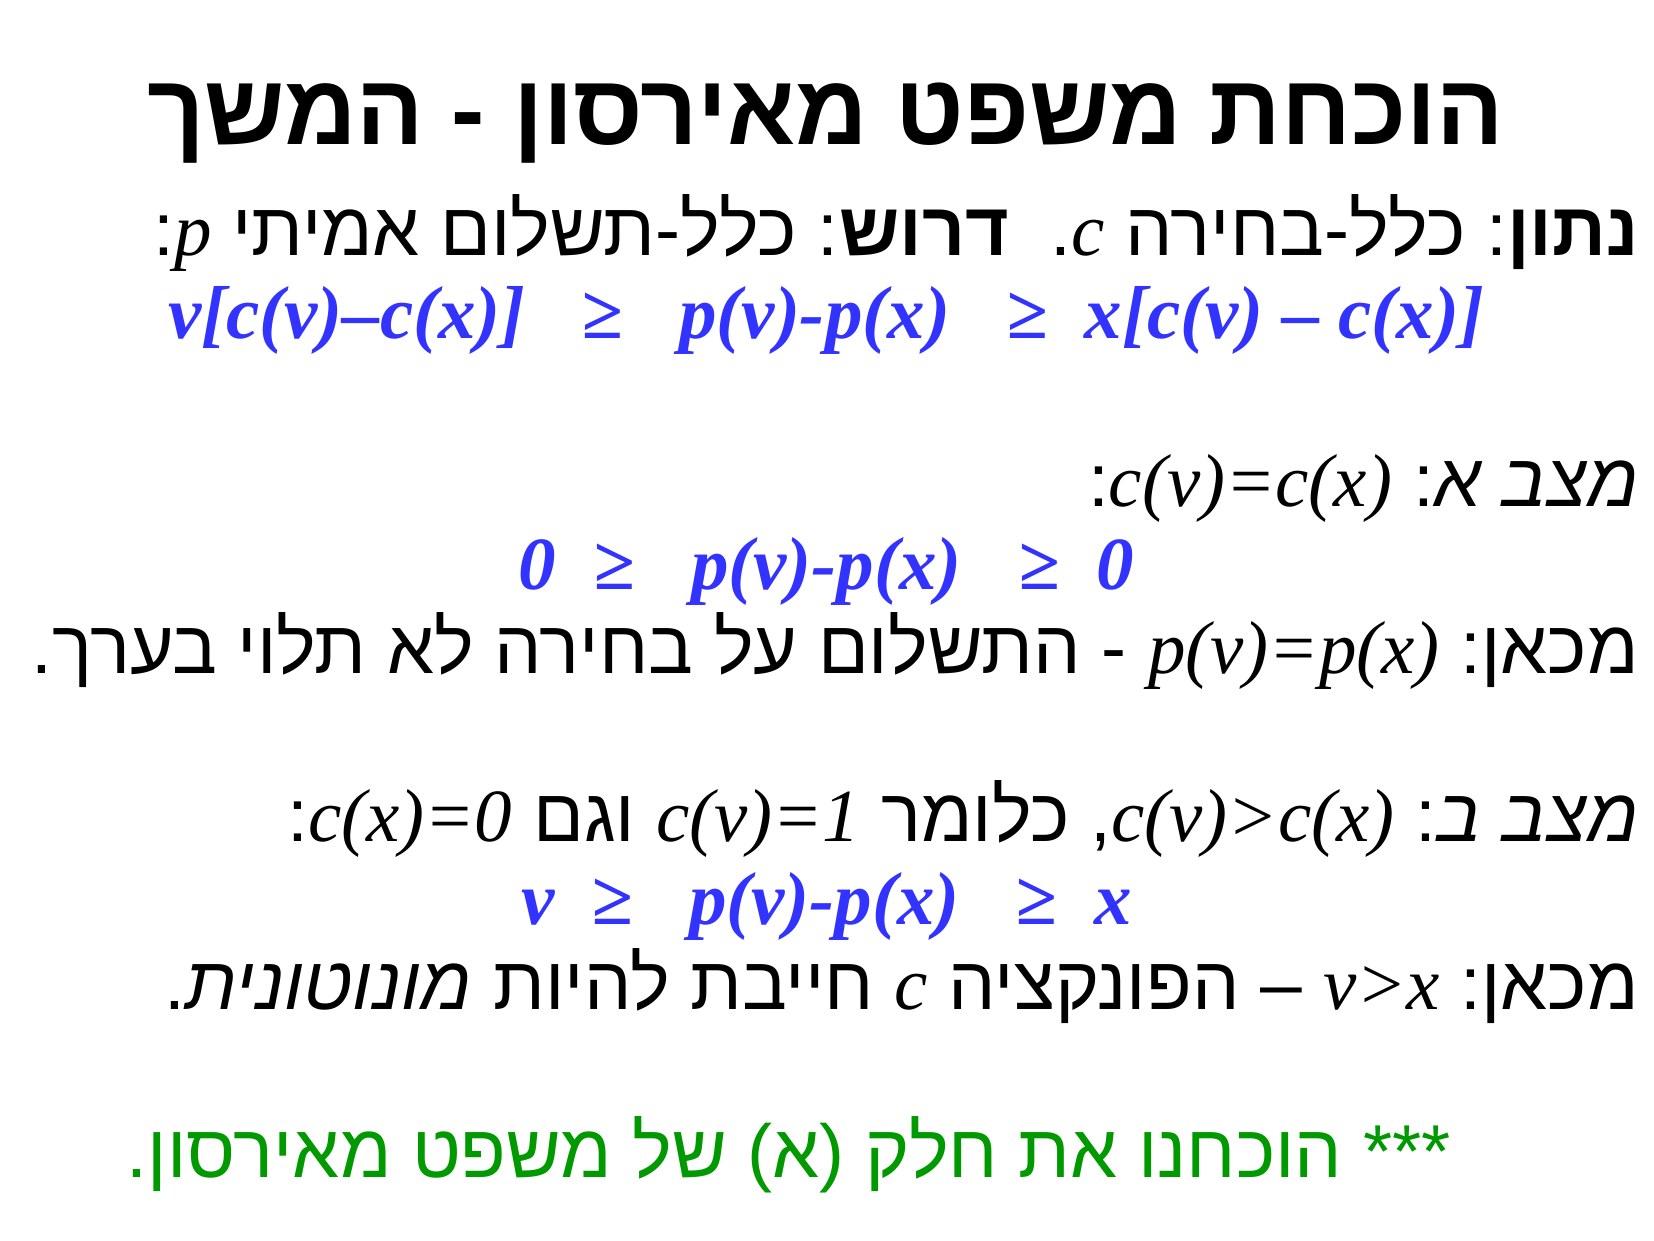

# הוכחת משפט מאירסון - המשך
נתון: כלל-בחירה c. דרוש: כלל-תשלום אמיתי p:
v[c(v)–c(x)] ≥ p(v)-p(x) ≥ x[c(v) – c(x)]
מצב א: c(v)=c(x):
0 ≥ p(v)-p(x) ≥ 0
מכאן: p(v)=p(x) - התשלום על בחירה לא תלוי בערך.
מצב ב: c(v)>c(x), כלומר c(v)=1 וגם c(x)=0:
v ≥ p(v)-p(x) ≥ x
מכאן: v>x – הפונקציה c חייבת להיות מונוטונית.
 *** הוכחנו את חלק (א) של משפט מאירסון.